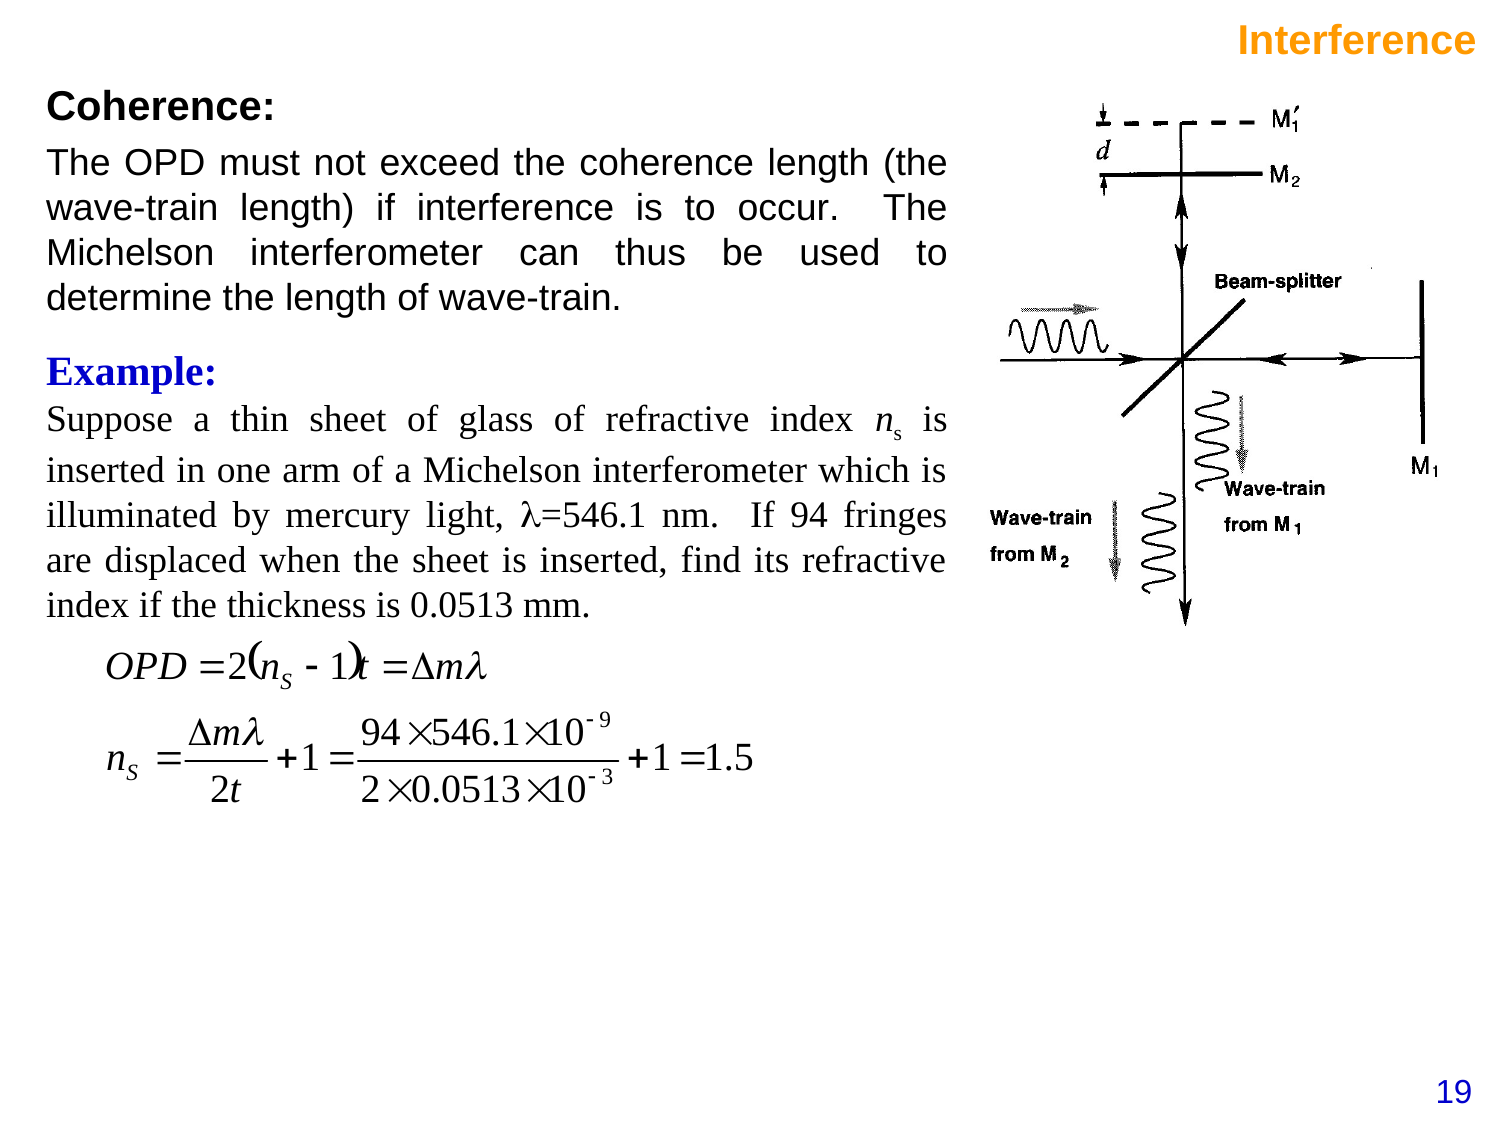

Interference
Coherence:
The OPD must not exceed the coherence length (the wave-train length) if interference is to occur. The Michelson interferometer can thus be used to determine the length of wave-train.
Example:
Suppose a thin sheet of glass of refractive index ns is inserted in one arm of a Michelson interferometer which is illuminated by mercury light, =546.1 nm. If 94 fringes are displaced when the sheet is inserted, find its refractive index if the thickness is 0.0513 mm.